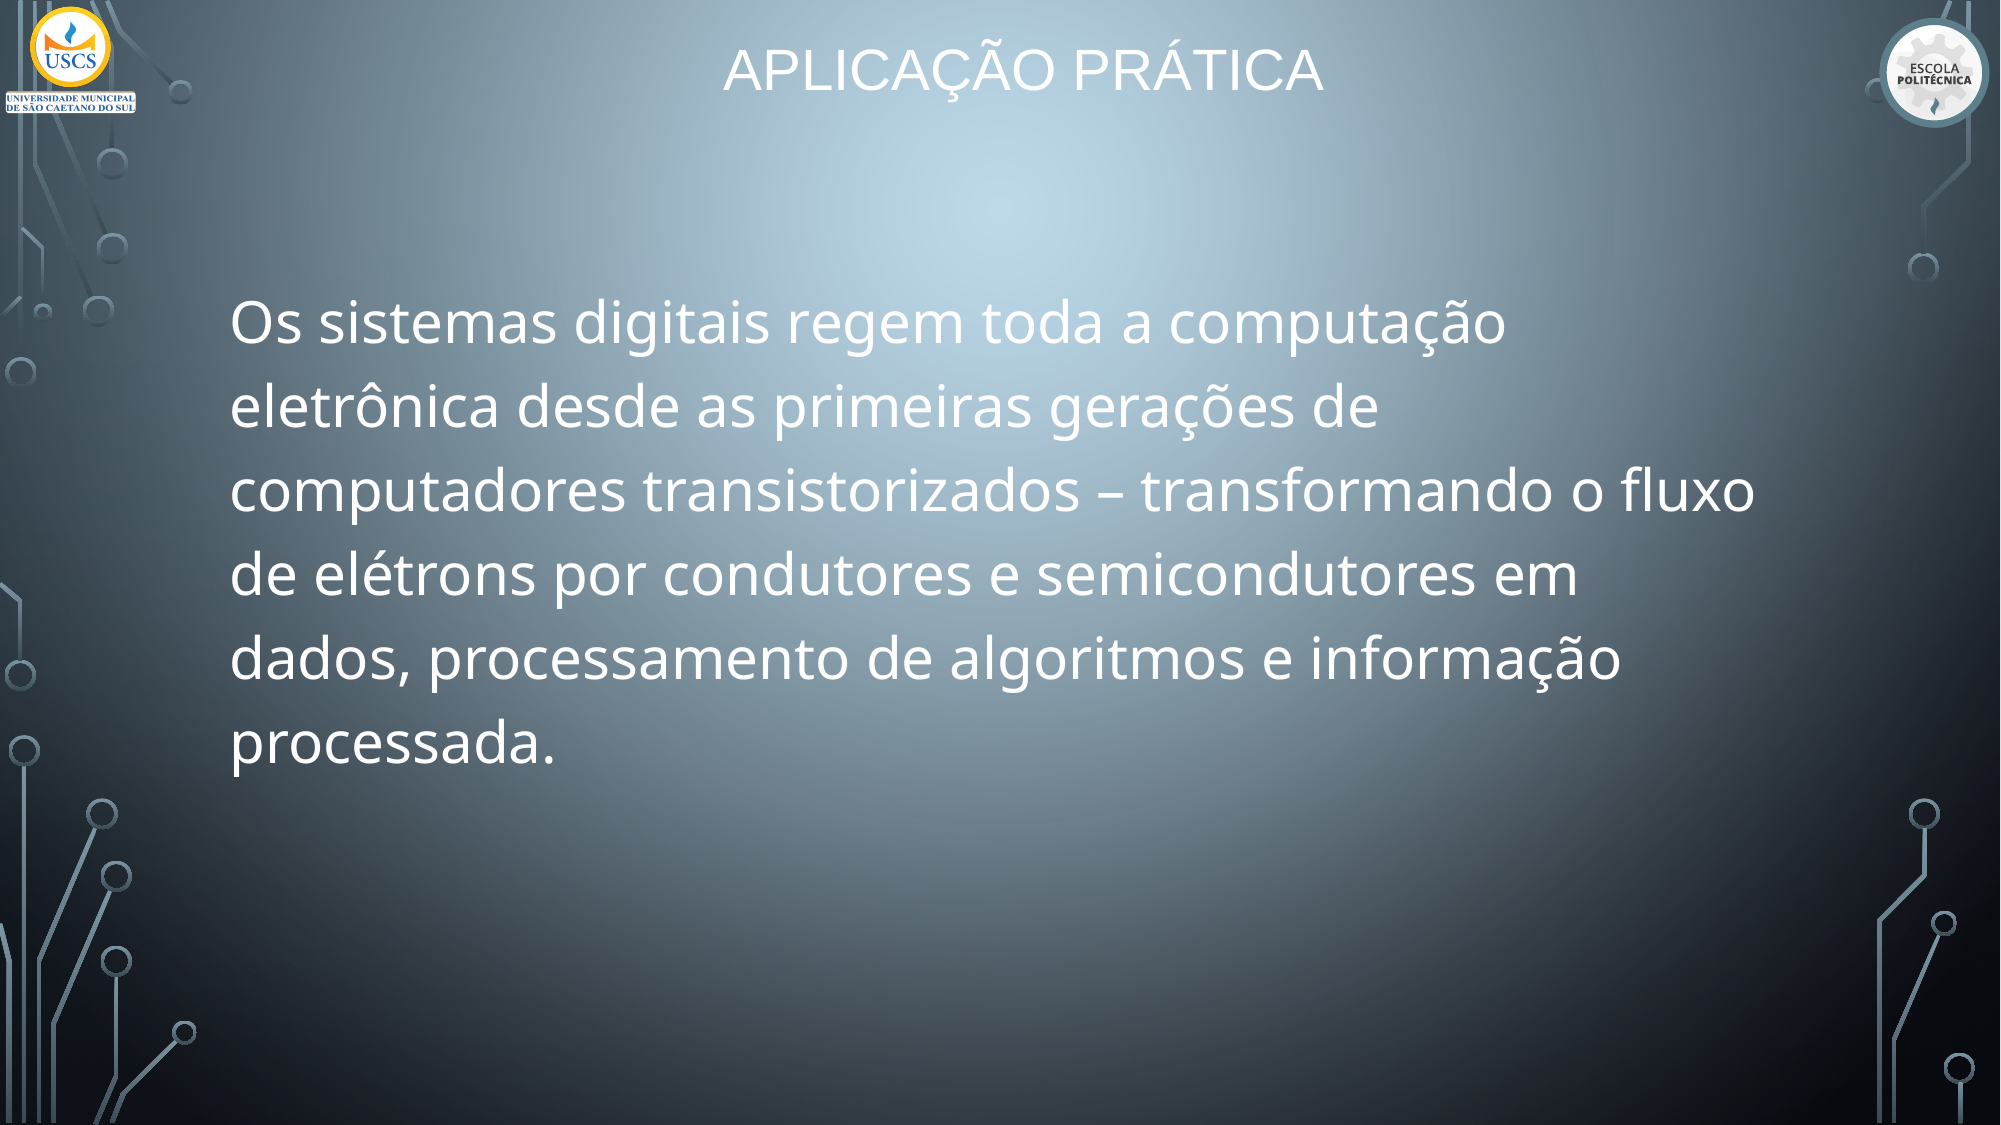

# APLICAÇÃO PRÁTICA
Os sistemas digitais regem toda a computação eletrônica desde as primeiras gerações de computadores transistorizados – transformando o fluxo de elétrons por condutores e semicondutores em dados, processamento de algoritmos e informação processada.